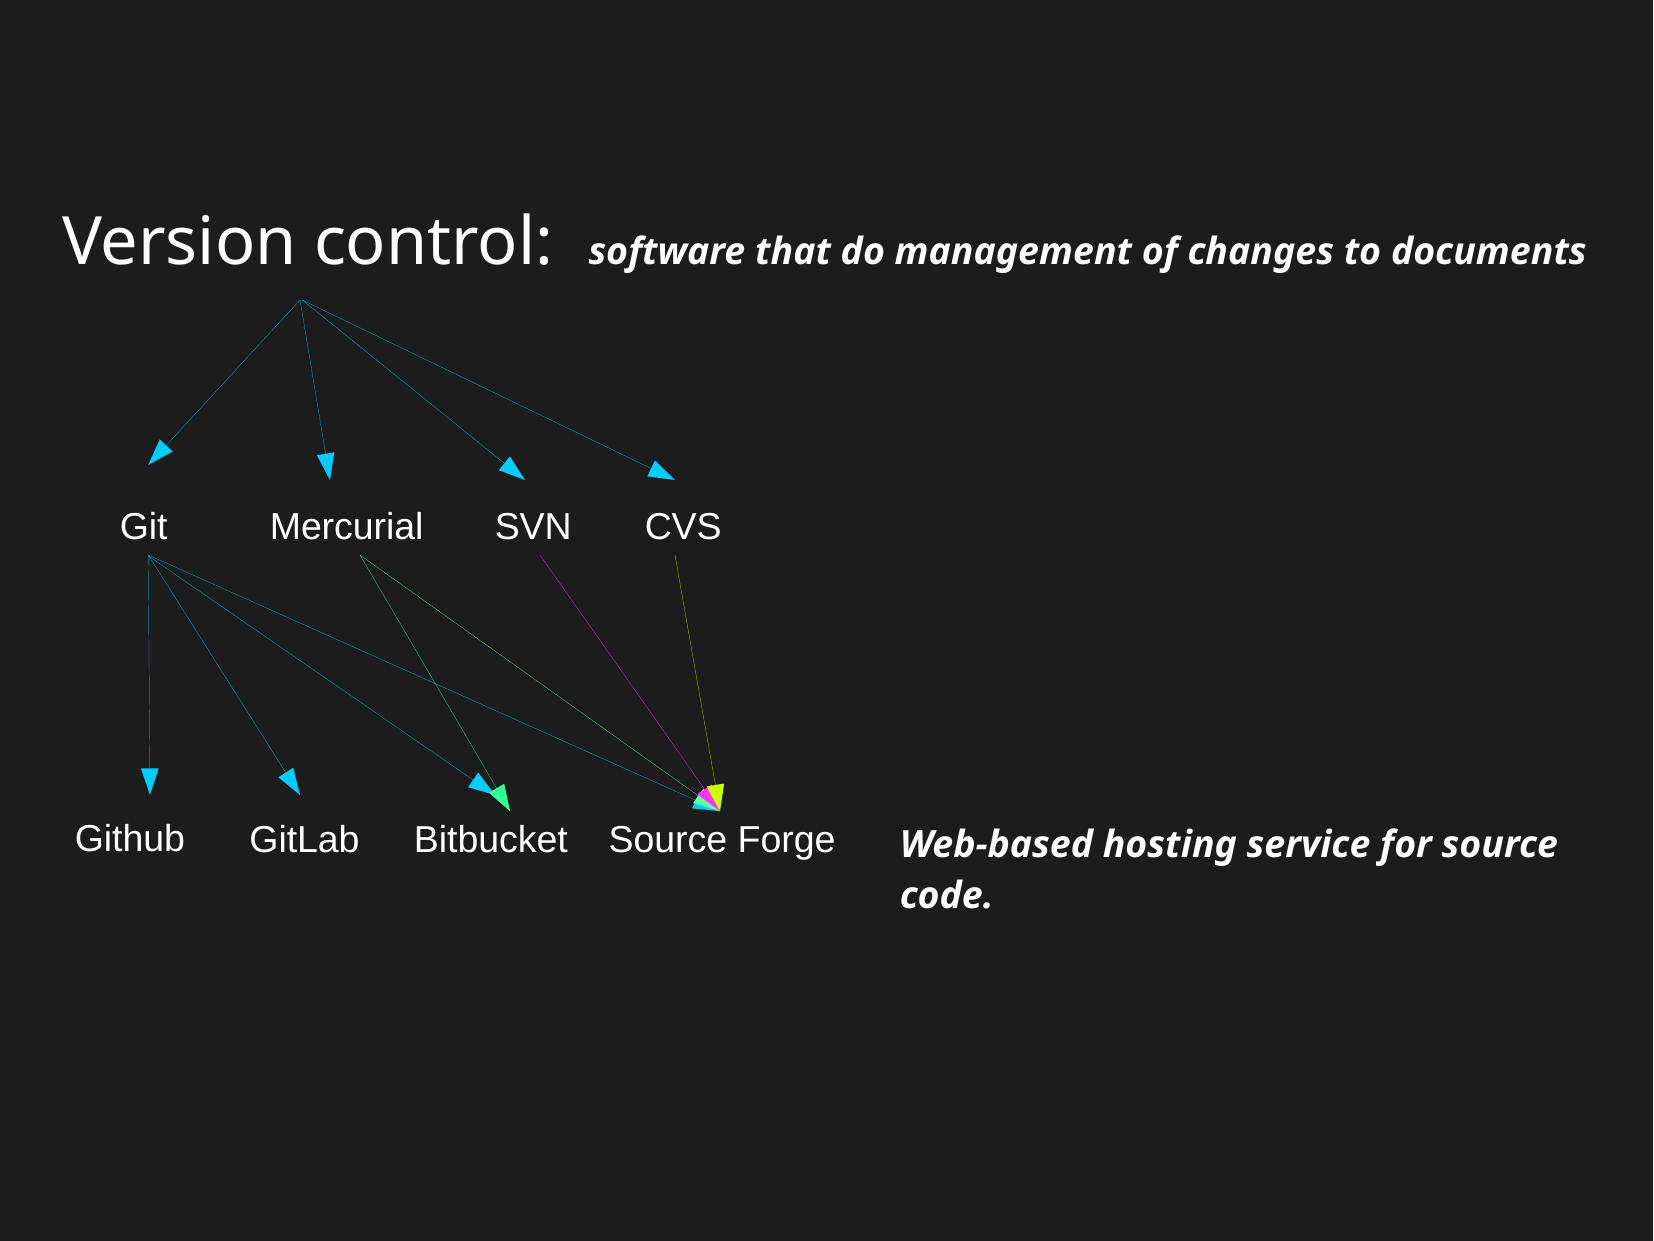

# Version control: software that do management of changes to documents
Git
Mercurial
SVN
CVS
Web-based hosting service for source code.
Github
GitLab
Bitbucket
Source Forge